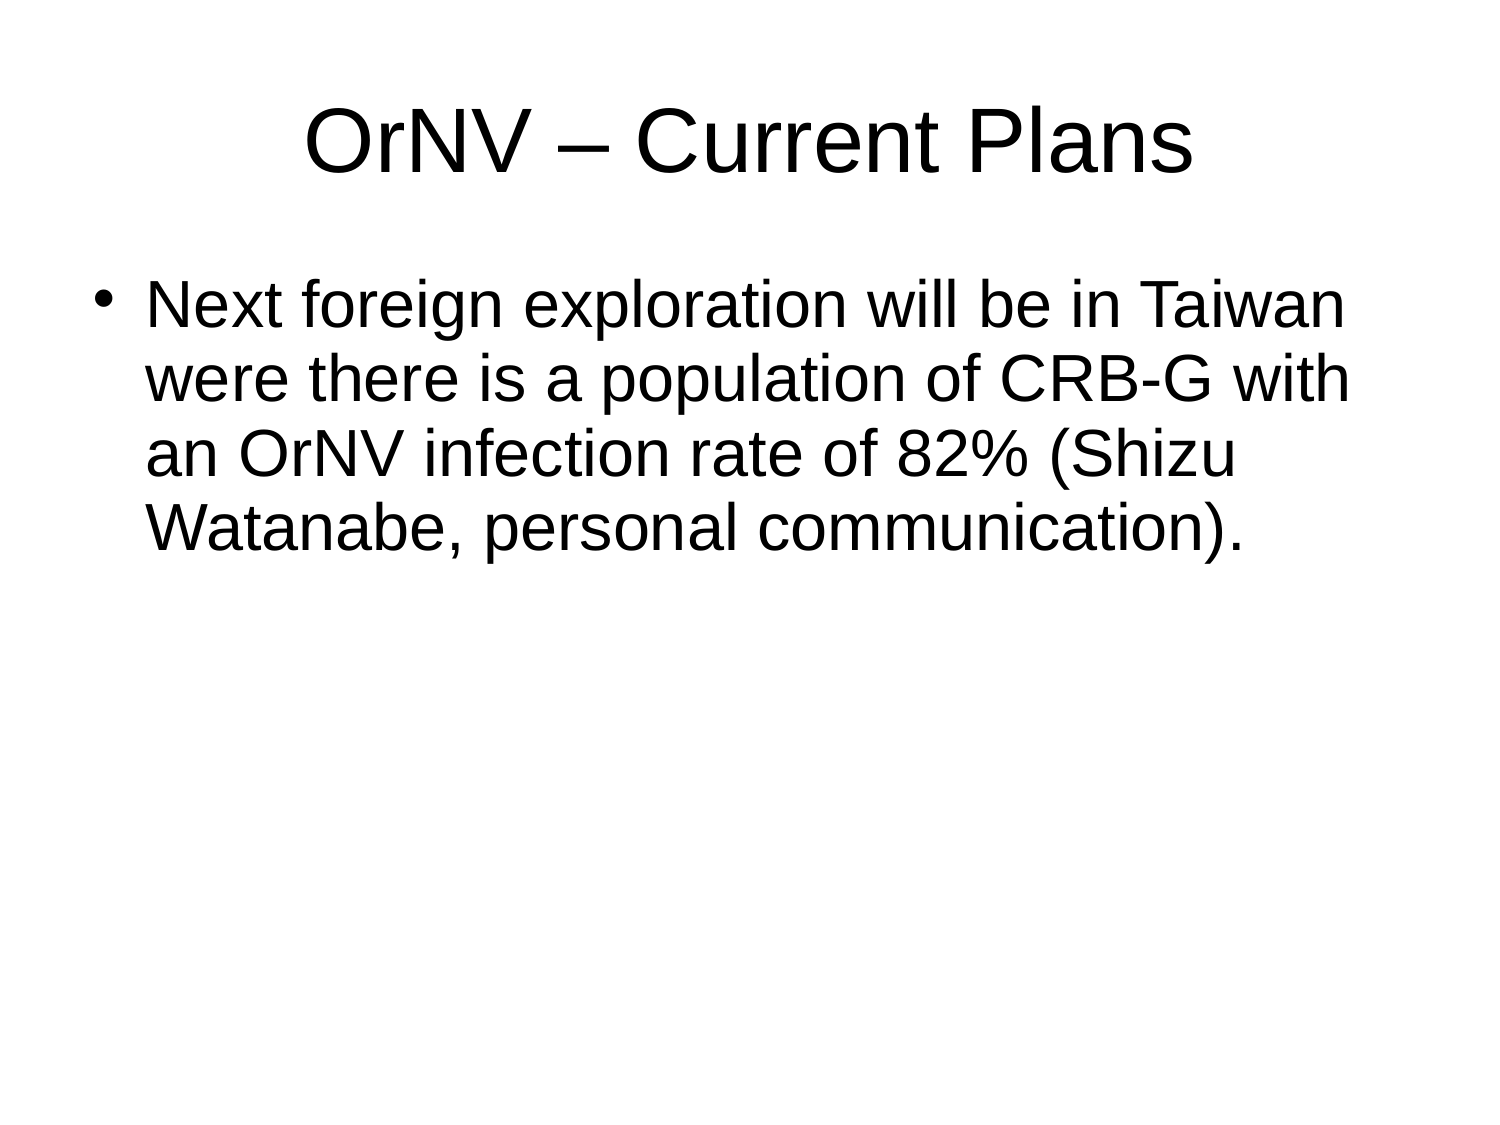

# OrNV – Current Plans
Next foreign exploration will be in Taiwan were there is a population of CRB-G with an OrNV infection rate of 82% (Shizu Watanabe, personal communication).